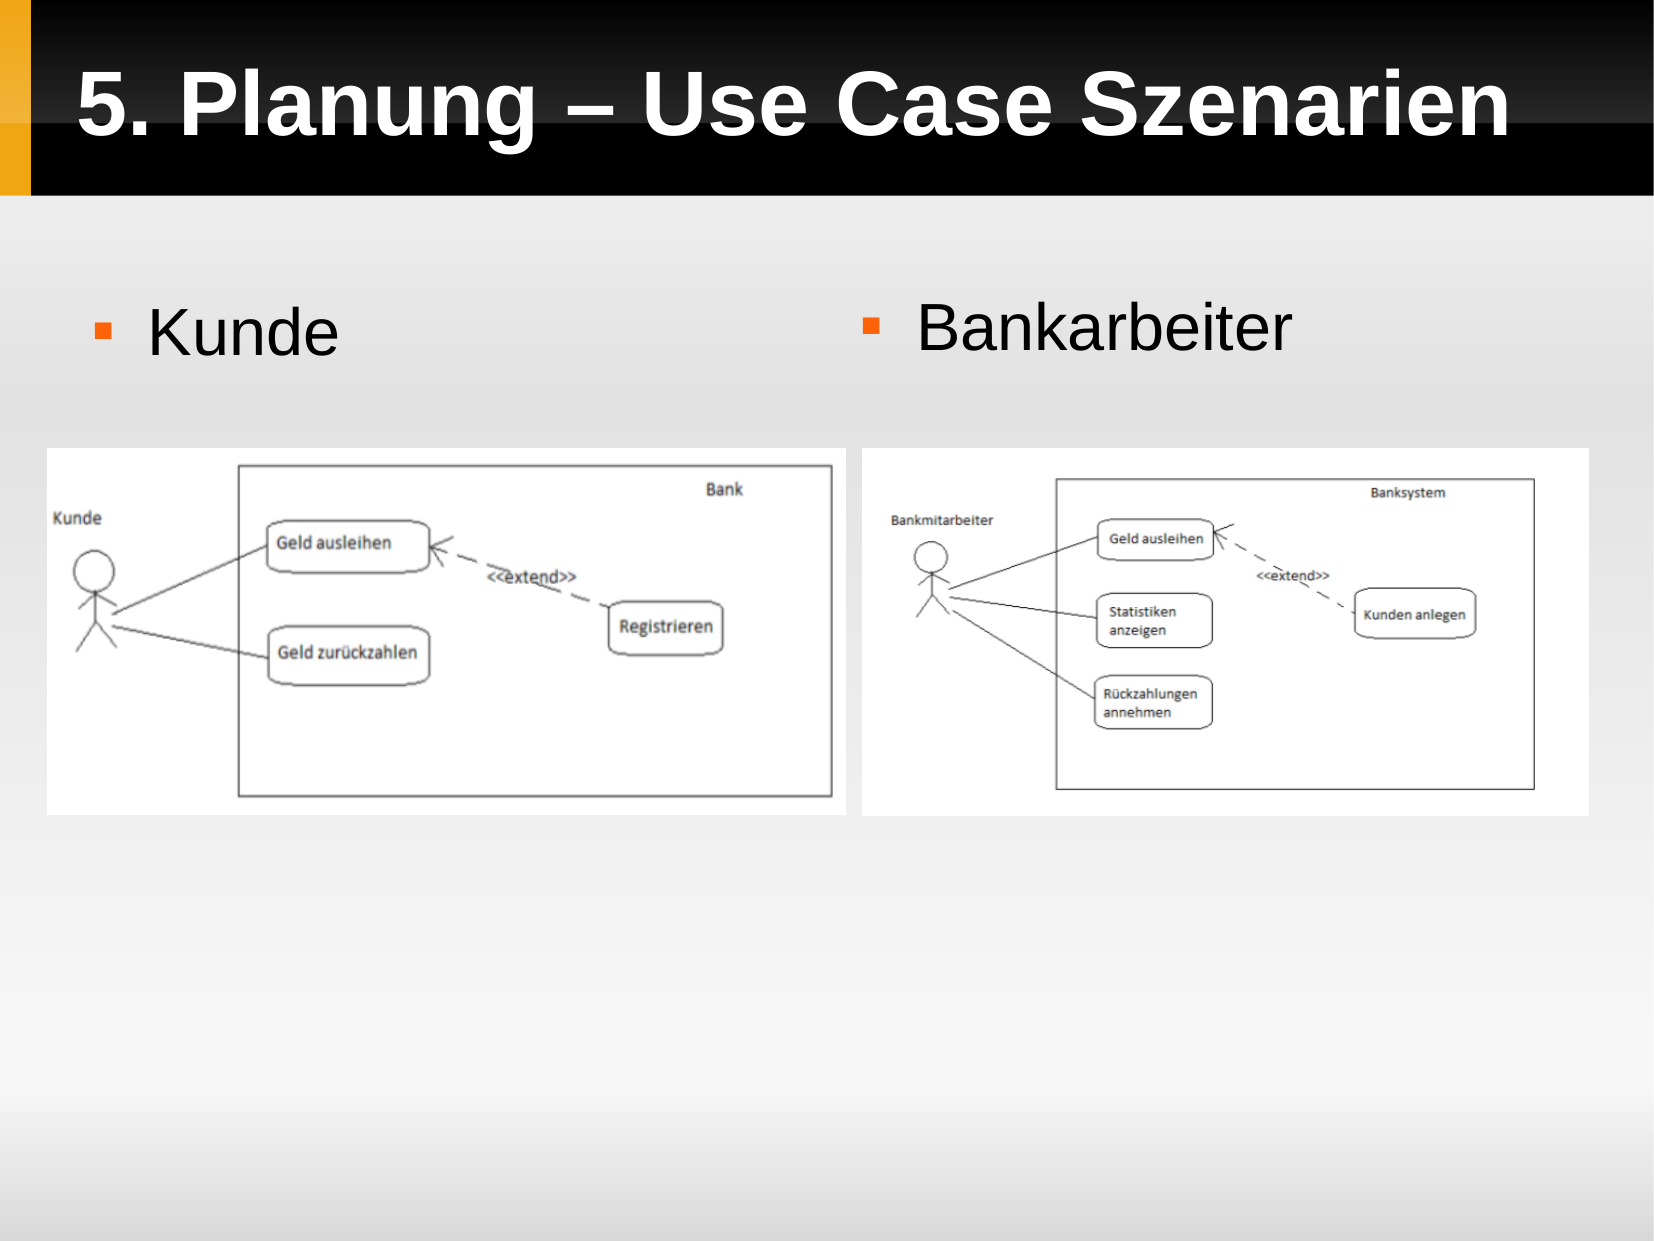

# 5. Planung – Use Case Szenarien
Bankarbeiter
Kunde